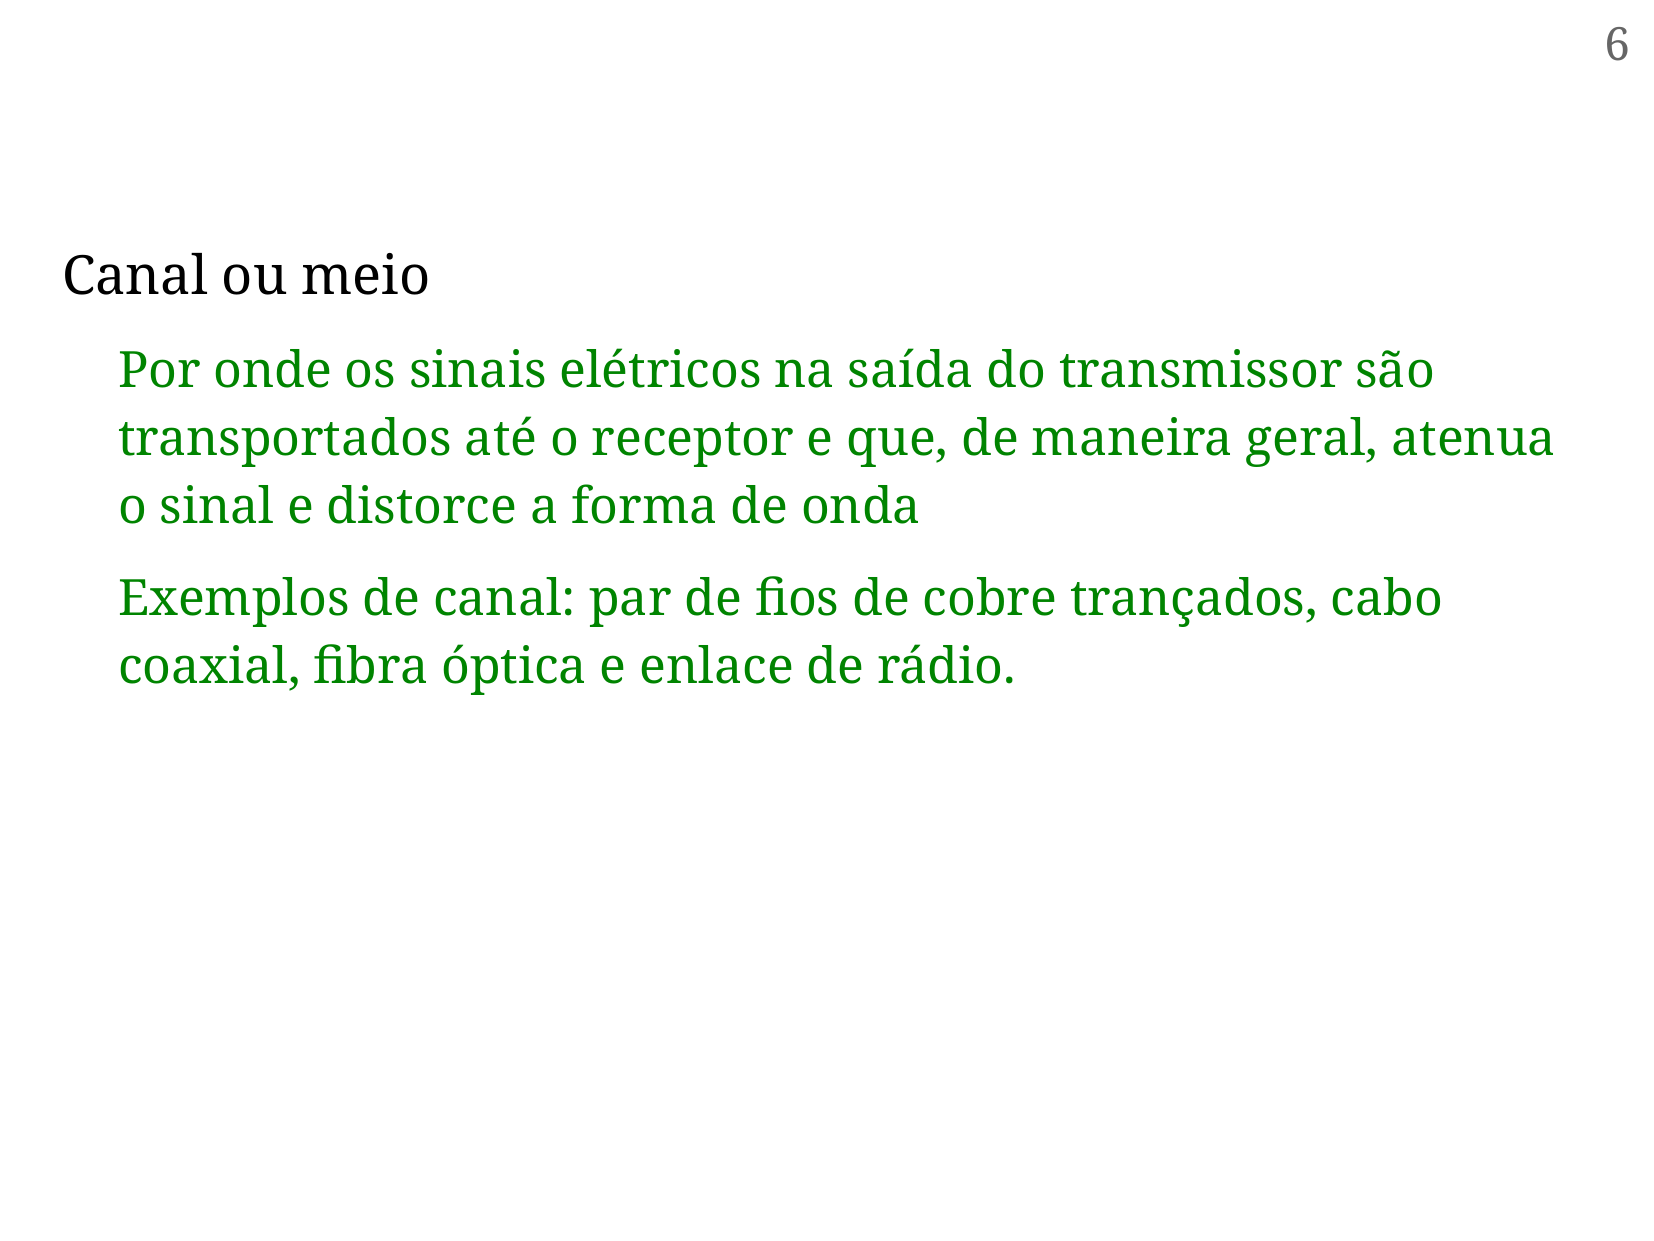

6
#
Canal ou meio
Por onde os sinais elétricos na saída do transmissor são transportados até o receptor e que, de maneira geral, atenua o sinal e distorce a forma de onda
Exemplos de canal: par de fios de cobre trançados, cabo coaxial, fibra óptica e enlace de rádio.